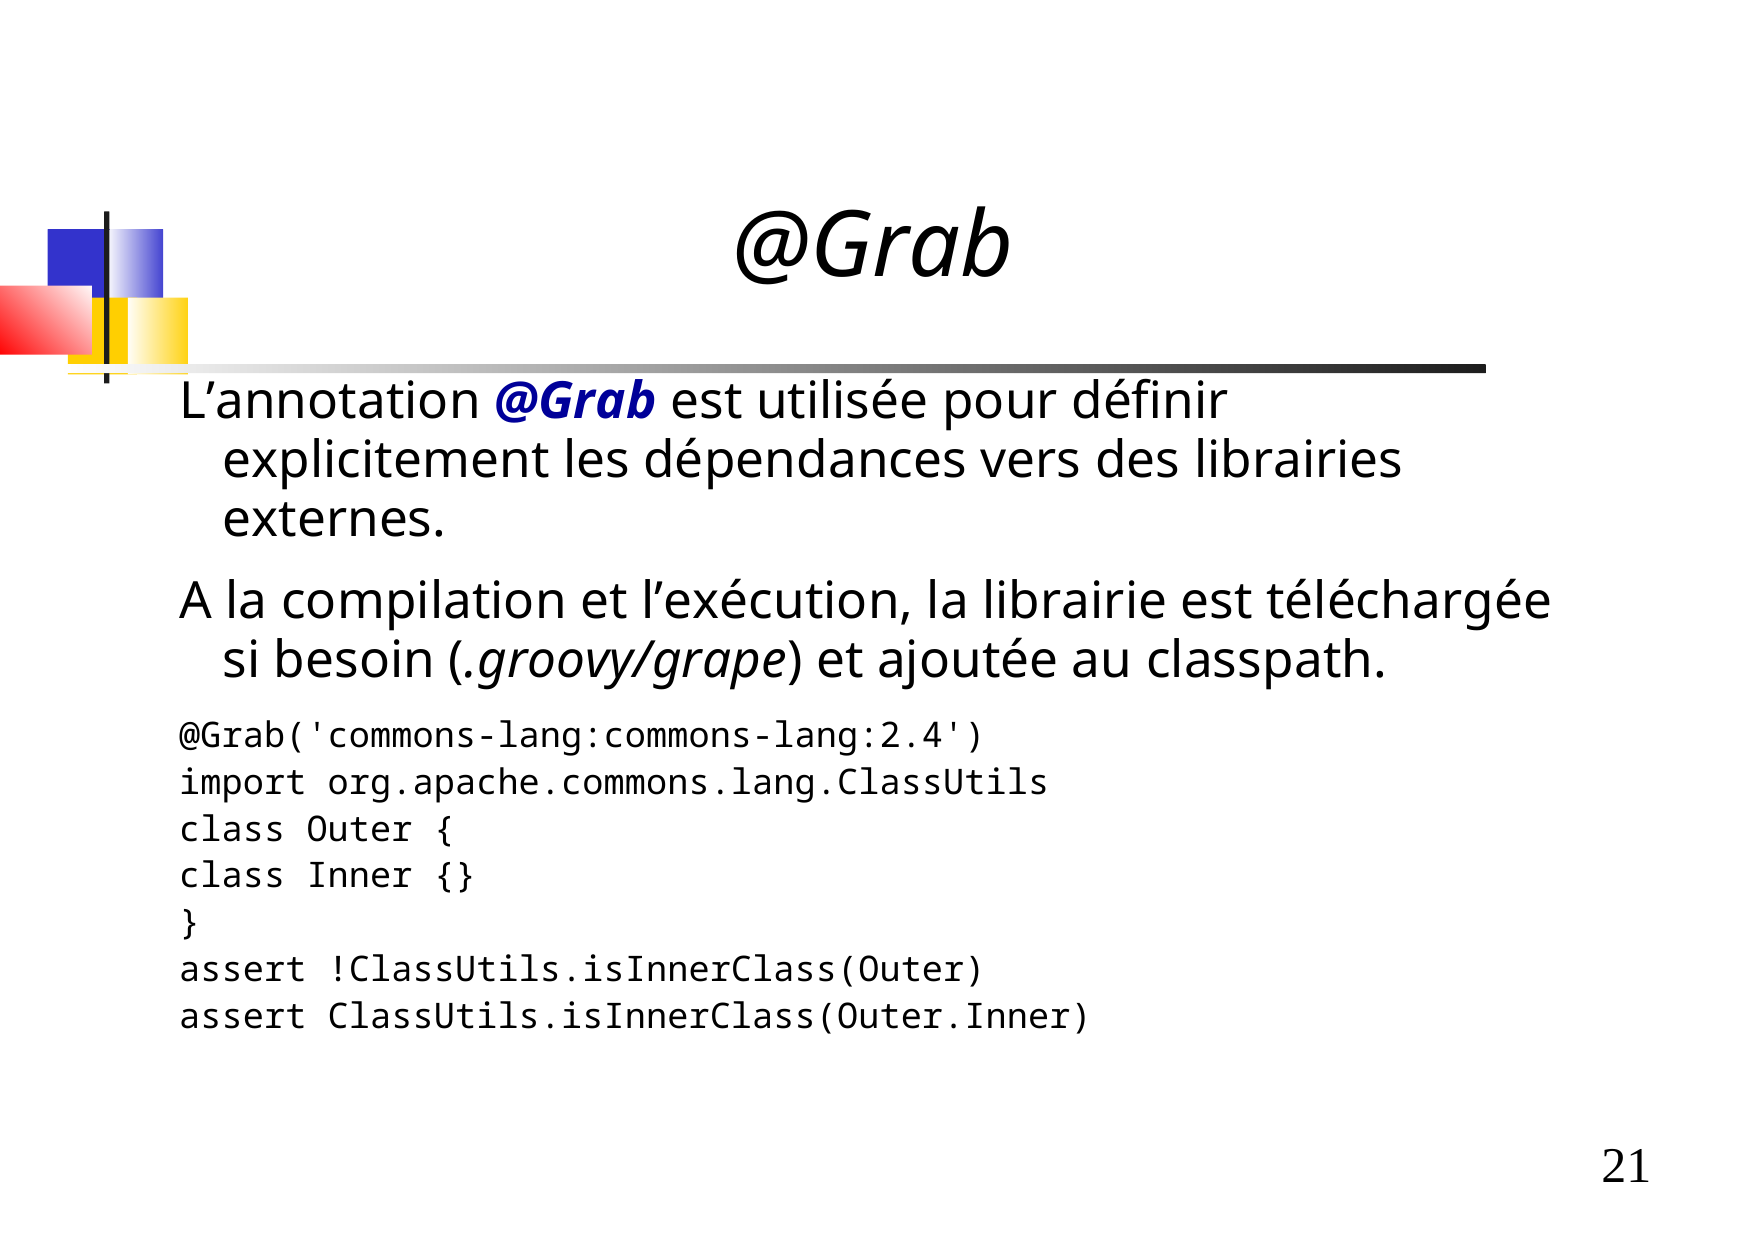

# @Grab
L’annotation @Grab est utilisée pour définir explicitement les dépendances vers des librairies externes.
A la compilation et l’exécution, la librairie est téléchargée si besoin (.groovy/grape) et ajoutée au classpath.
@Grab('commons-lang:commons-lang:2.4')
import org.apache.commons.lang.ClassUtils
class Outer {
class Inner {}
}
assert !ClassUtils.isInnerClass(Outer)
assert ClassUtils.isInnerClass(Outer.Inner)